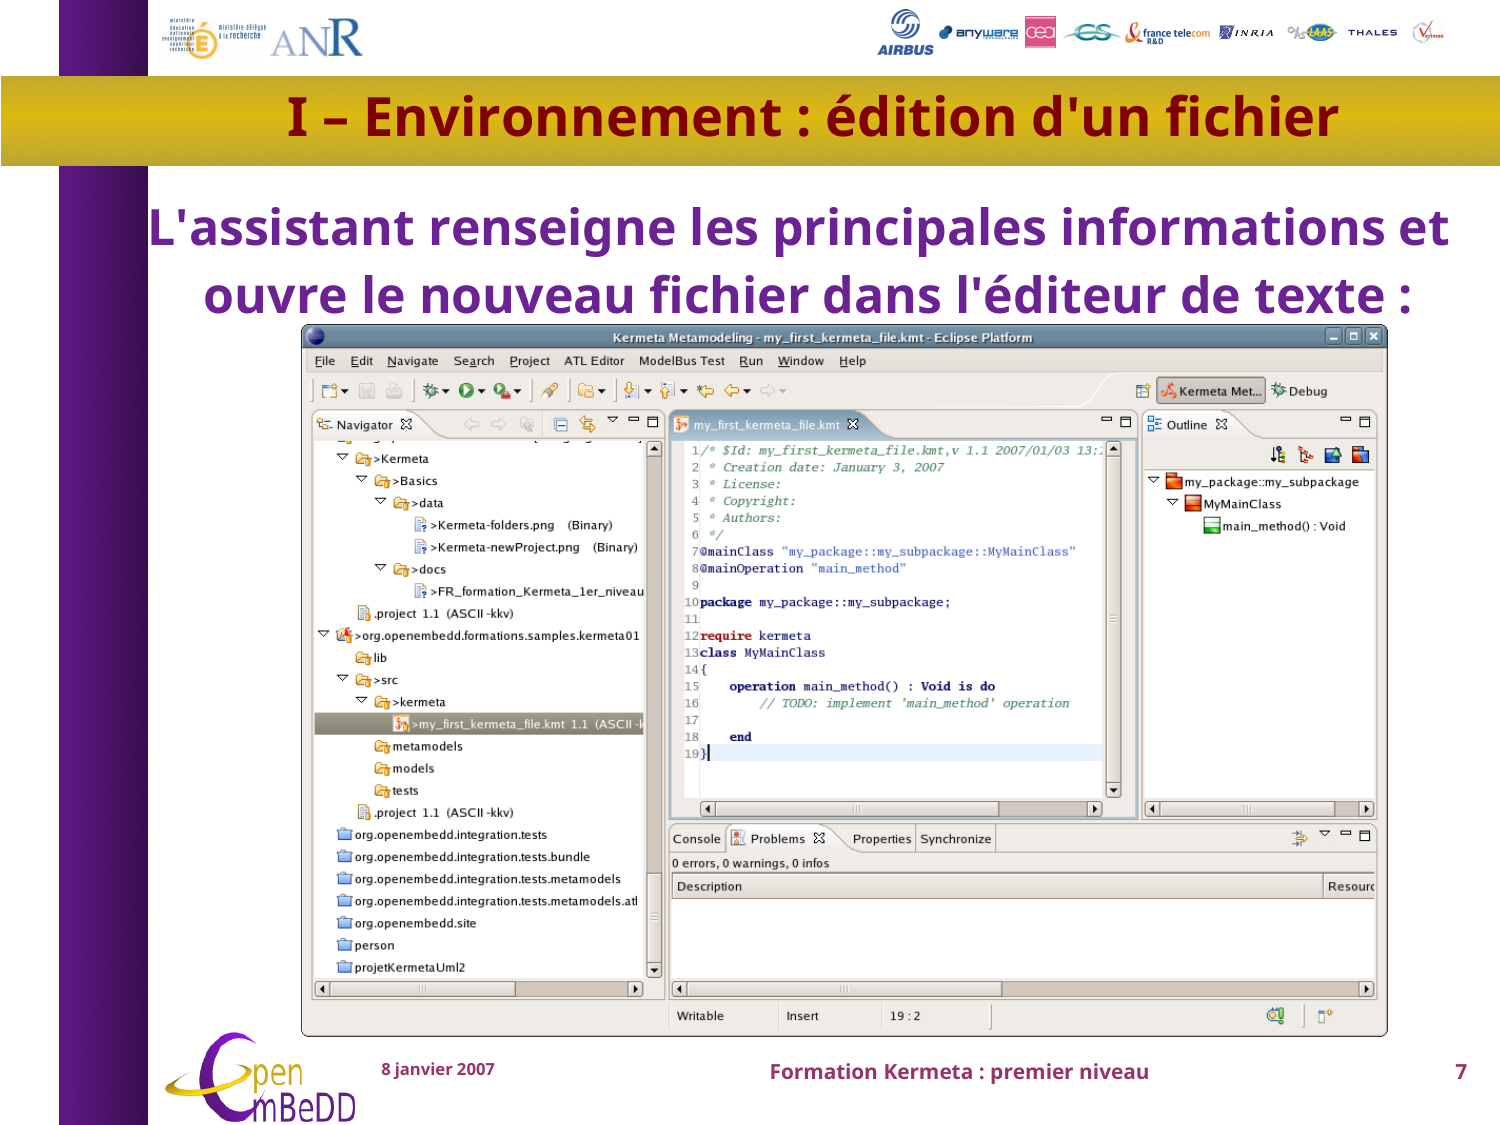

# I – Environnement : édition d'un fichier
L'assistant renseigne les principales informations et ouvre le nouveau fichier dans l'éditeur de texte :
Pied de page
Pied de page fixe
7